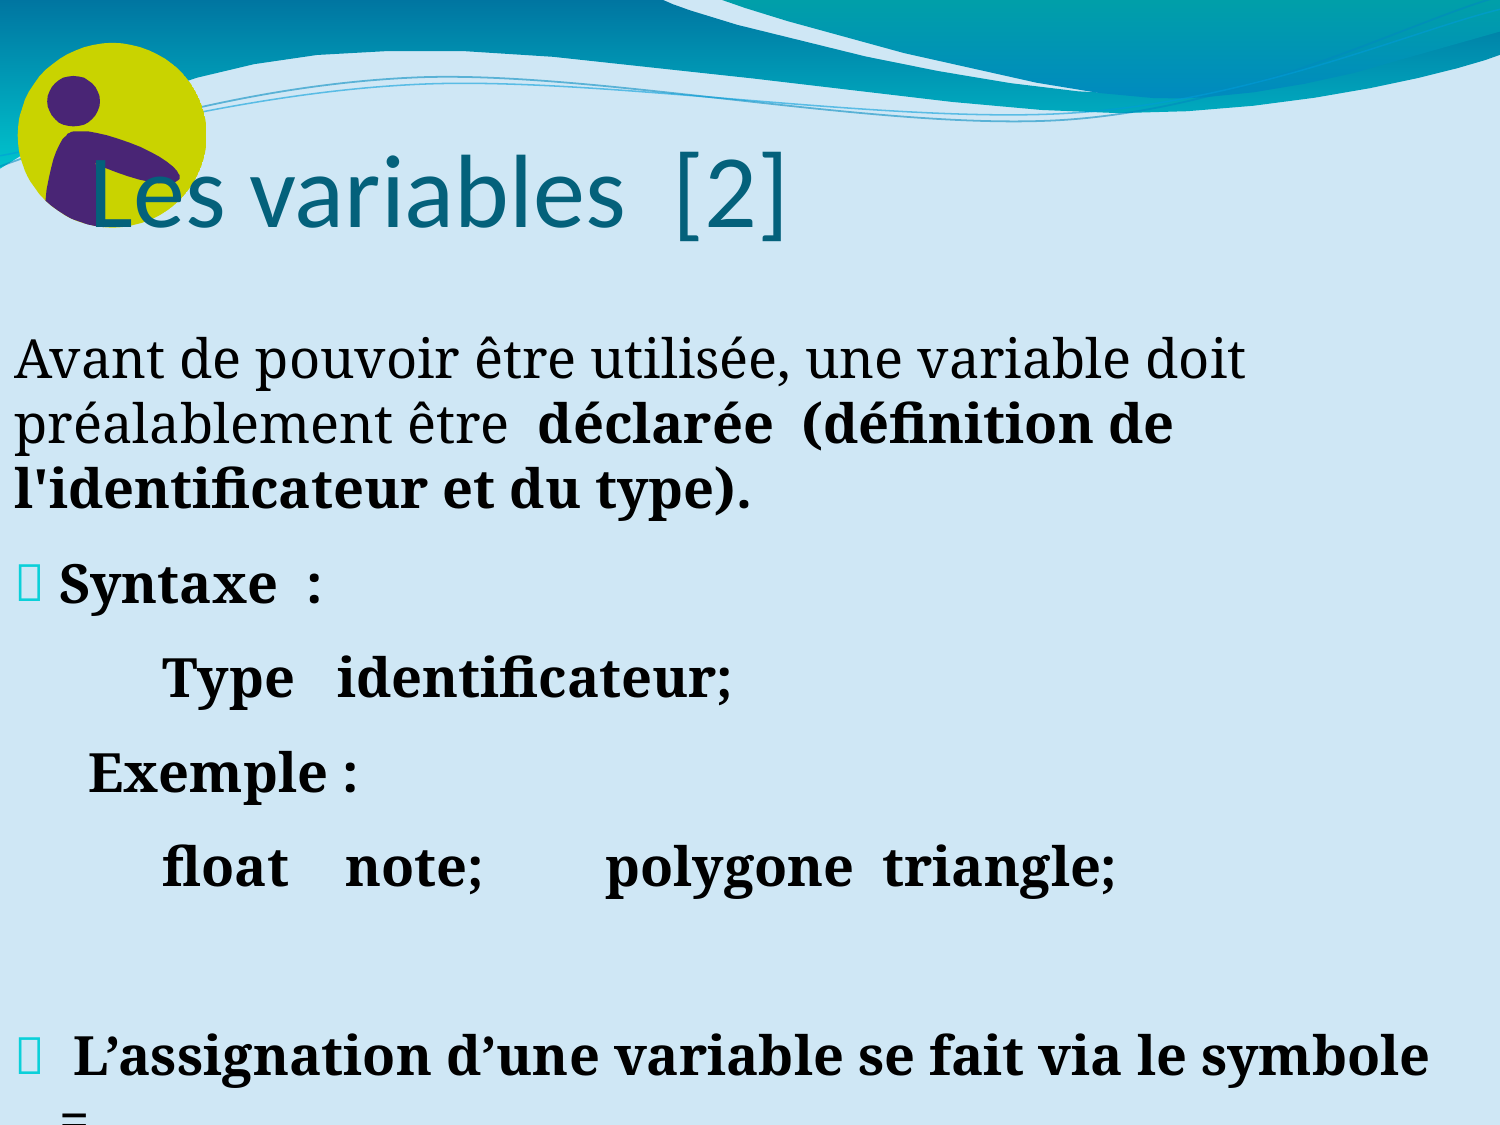

# Les variables [2]
Avant de pouvoir être utilisée, une variable doit préalablement être déclarée (définition de l'identificateur et du type).
Syntaxe :
		Type identificateur;
 	Exemple :
		float note; 	polygone triangle;
 L’assignation d’une variable se fait via le symbole =
 		Exemple : note = 10.5 ;